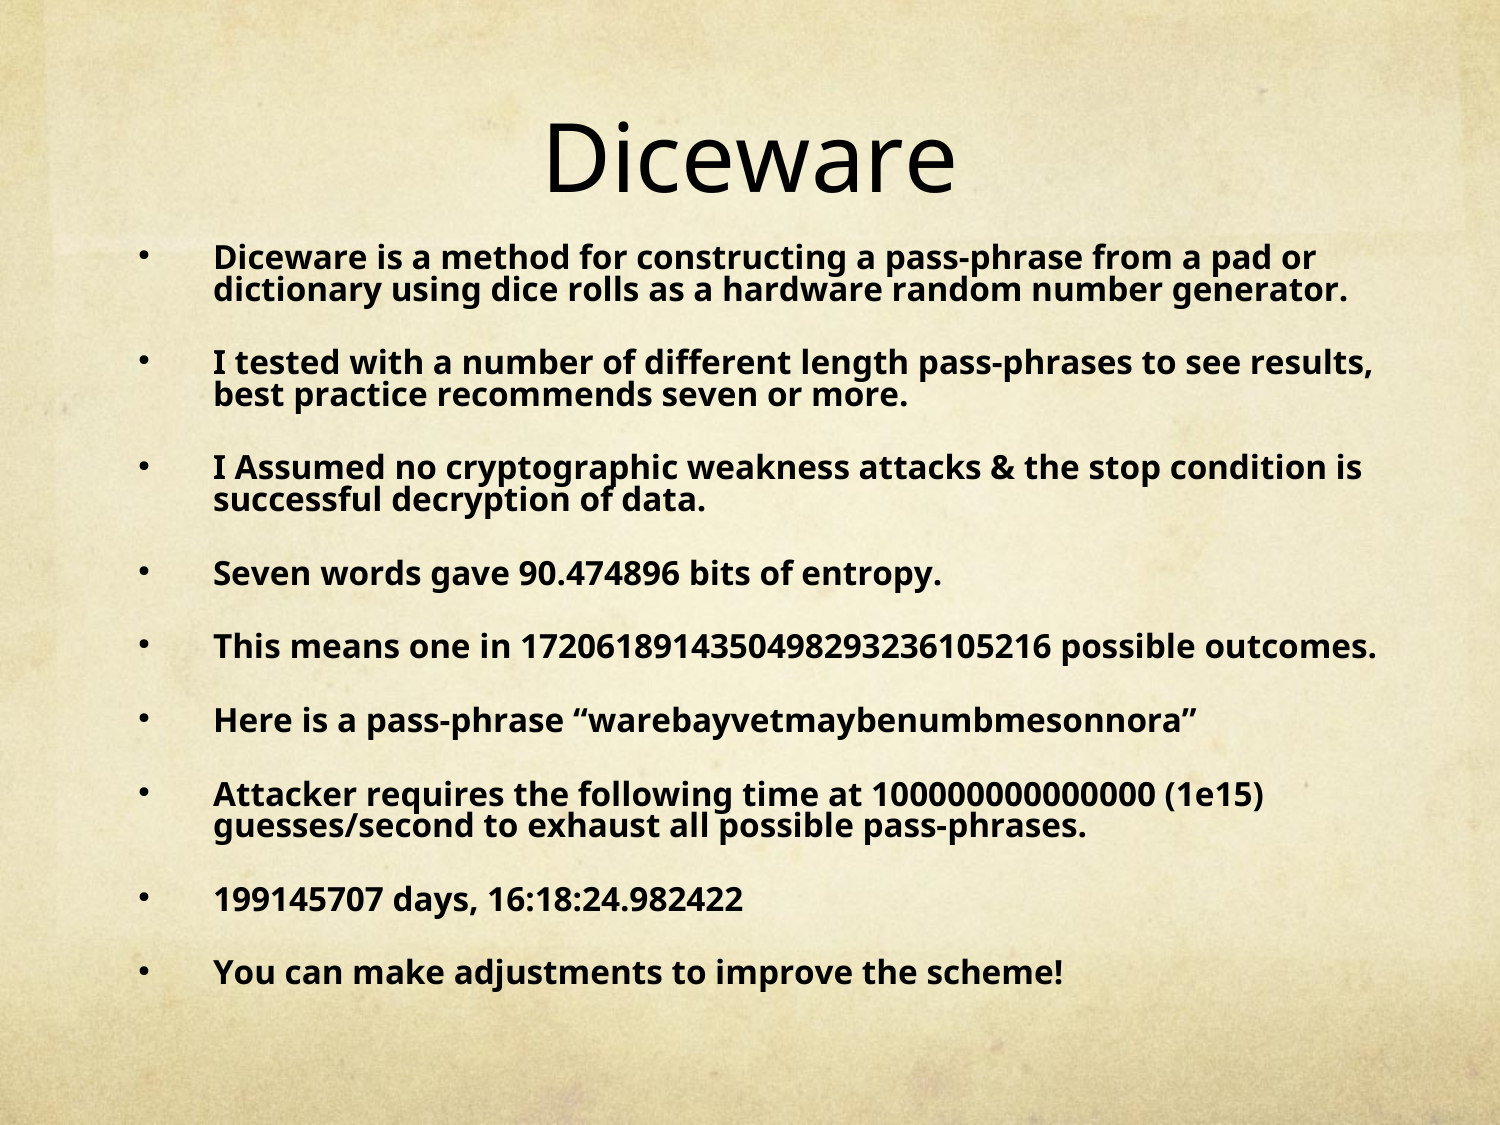

Diceware
Diceware is a method for constructing a pass-phrase from a pad or dictionary using dice rolls as a hardware random number generator.
I tested with a number of different length pass-phrases to see results, best practice recommends seven or more.
I Assumed no cryptographic weakness attacks & the stop condition is successful decryption of data.
Seven words gave 90.474896 bits of entropy.
This means one in 1720618914350498293236105216 possible outcomes.
Here is a pass-phrase “warebayvetmaybenumbmesonnora”
Attacker requires the following time at 100000000000000 (1e15) guesses/second to exhaust all possible pass-phrases.
199145707 days, 16:18:24.982422
You can make adjustments to improve the scheme!